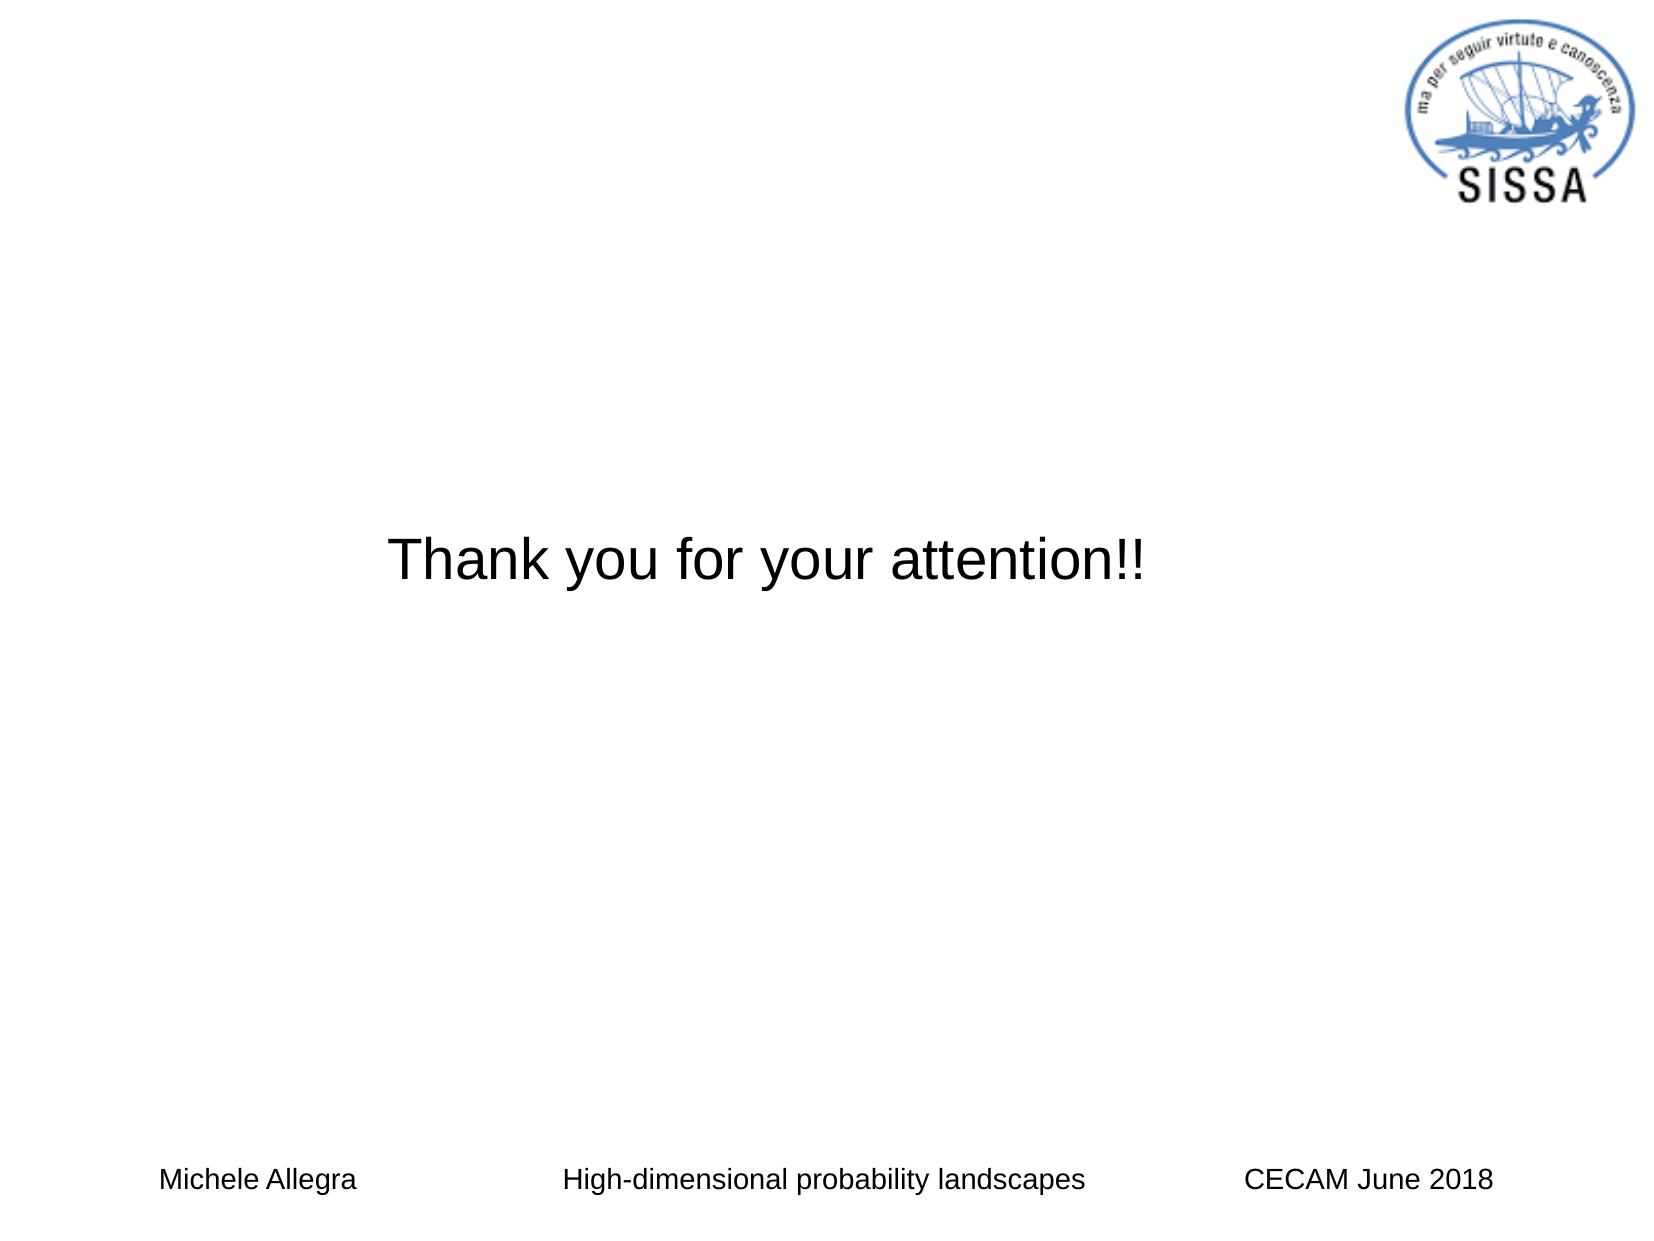

# Thank you for your attention!!
Michele Allegra High-dimensional probability landscapes CECAM June 2018